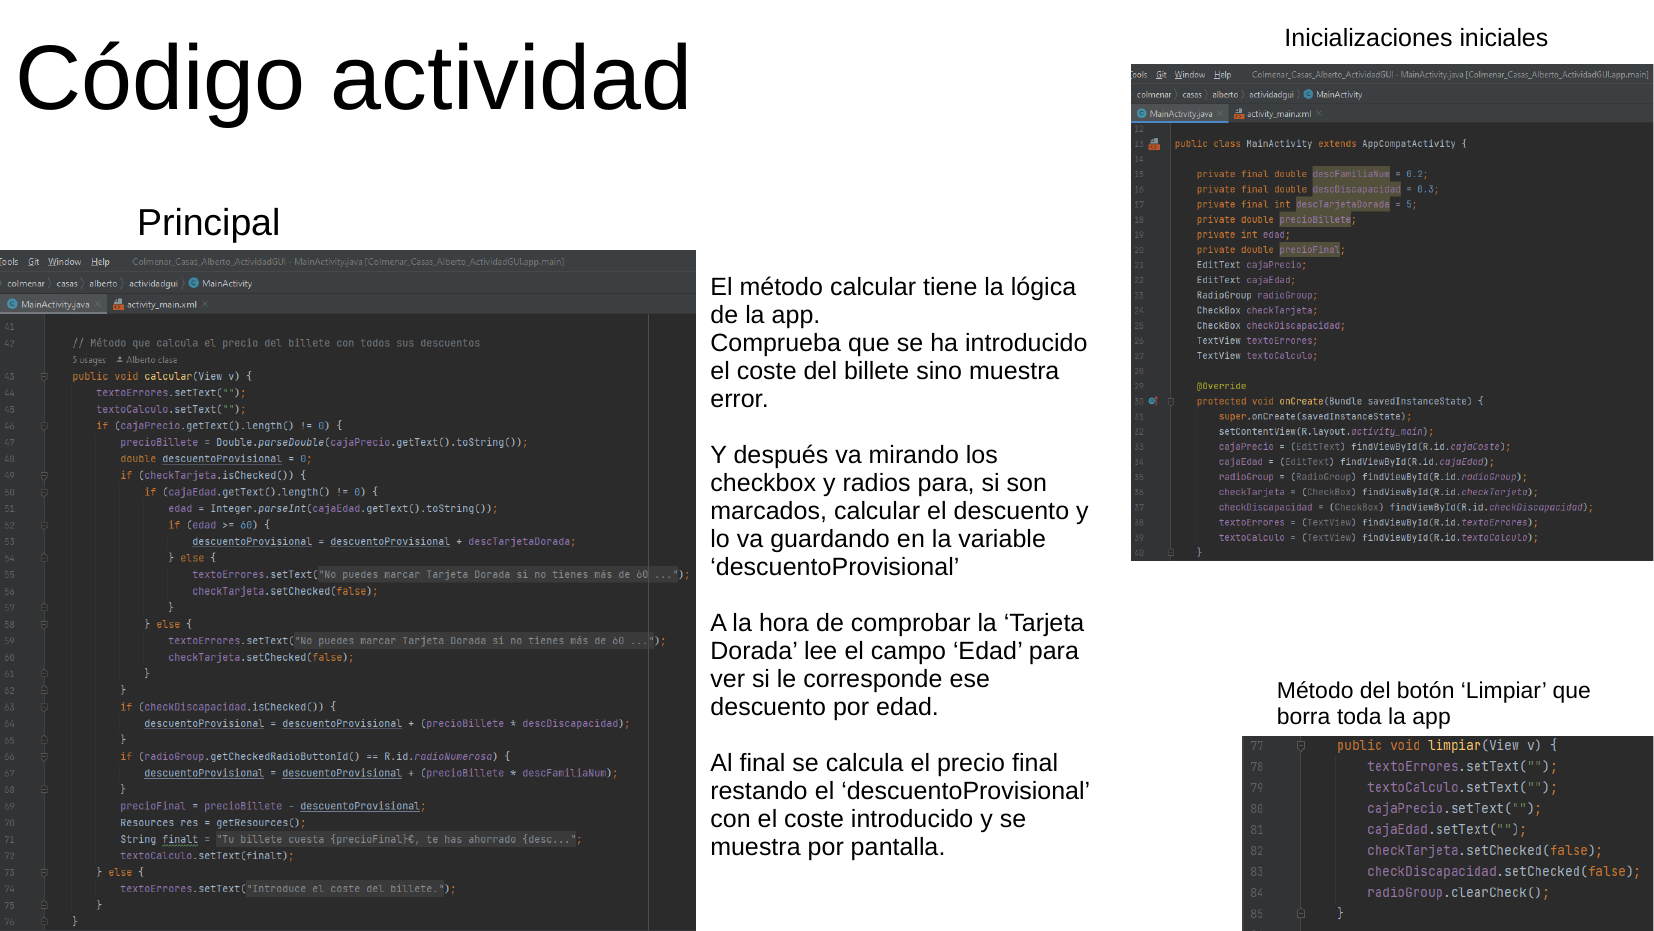

# Código actividad
Inicializaciones iniciales
Principal
El método calcular tiene la lógica de la app.
Comprueba que se ha introducido el coste del billete sino muestra error.
Y después va mirando los checkbox y radios para, si son marcados, calcular el descuento y lo va guardando en la variable ‘descuentoProvisional’
A la hora de comprobar la ‘Tarjeta Dorada’ lee el campo ‘Edad’ para ver si le corresponde ese descuento por edad.
Al final se calcula el precio final restando el ‘descuentoProvisional’ con el coste introducido y se muestra por pantalla.
Método del botón ‘Limpiar’ que borra toda la app